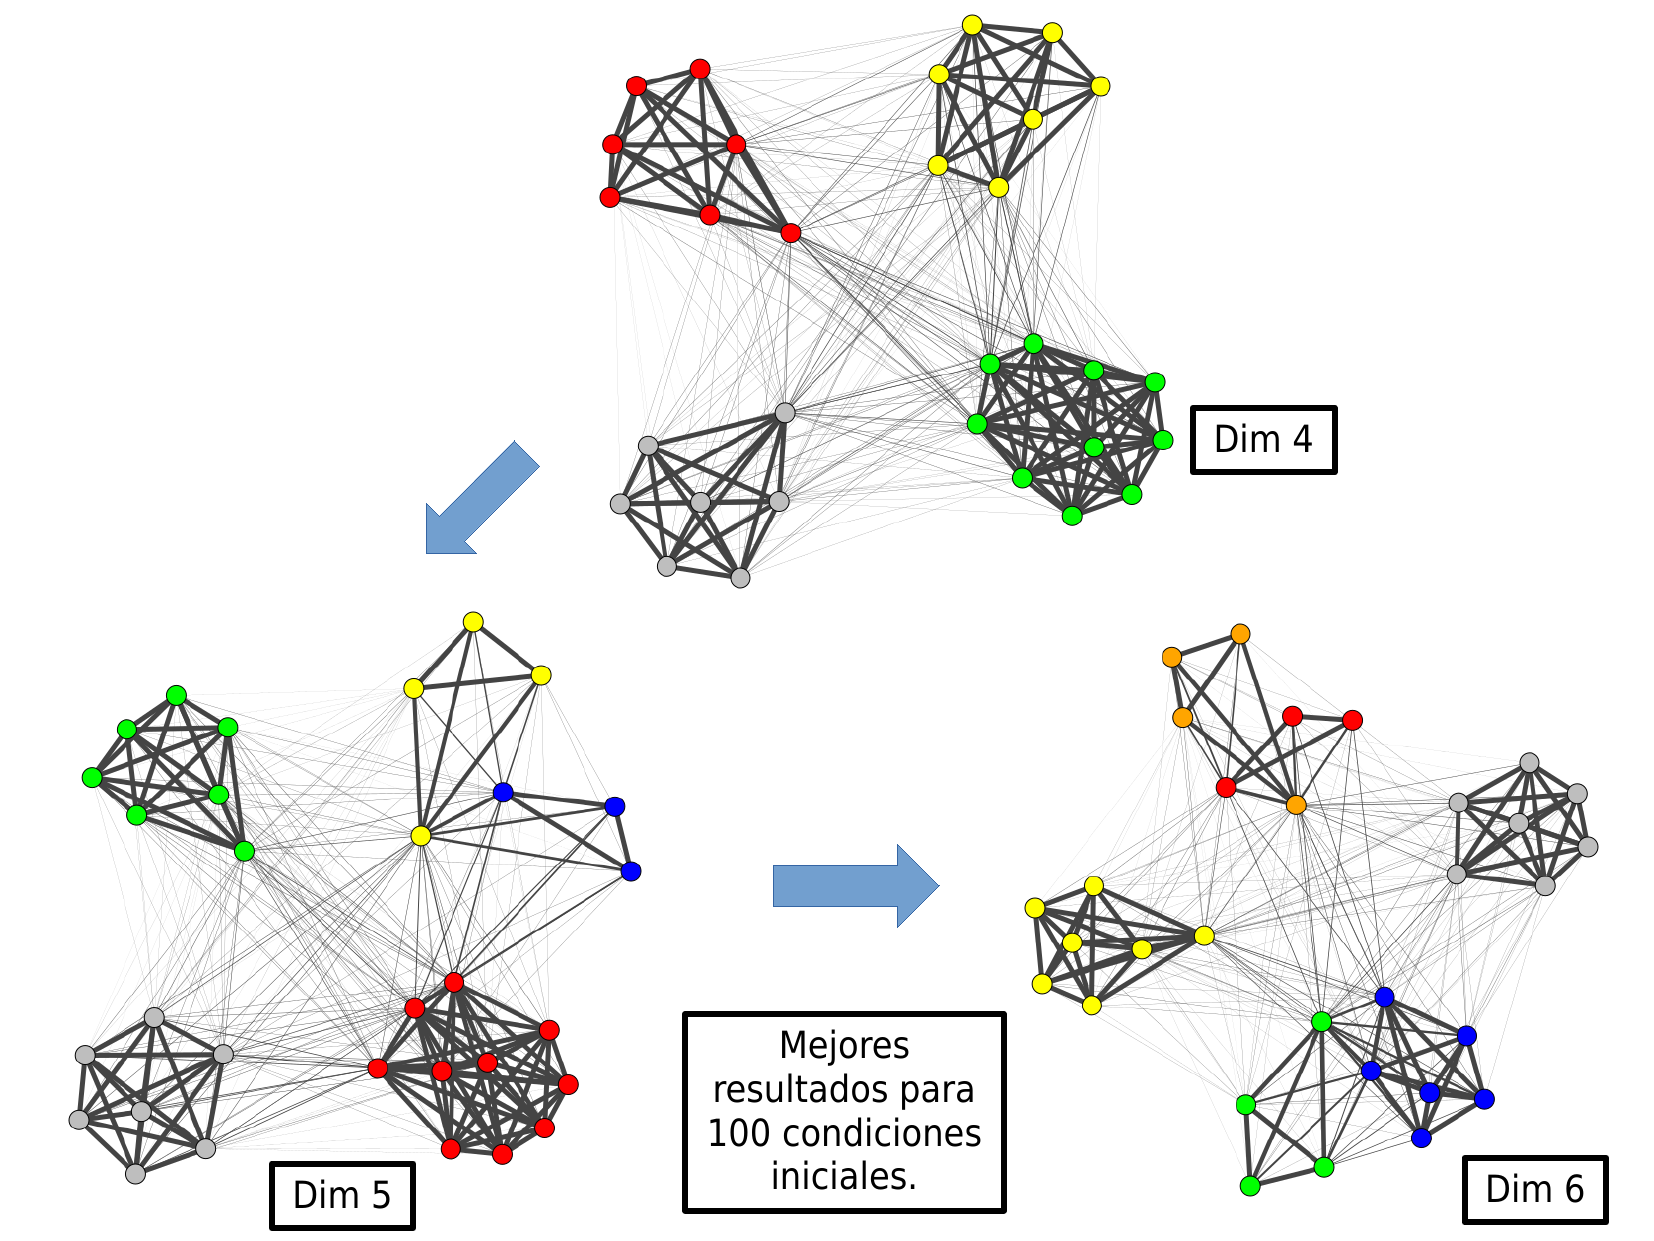

Dim 4
Mejores resultados para 100 condiciones iniciales.
Dim 6
Dim 5